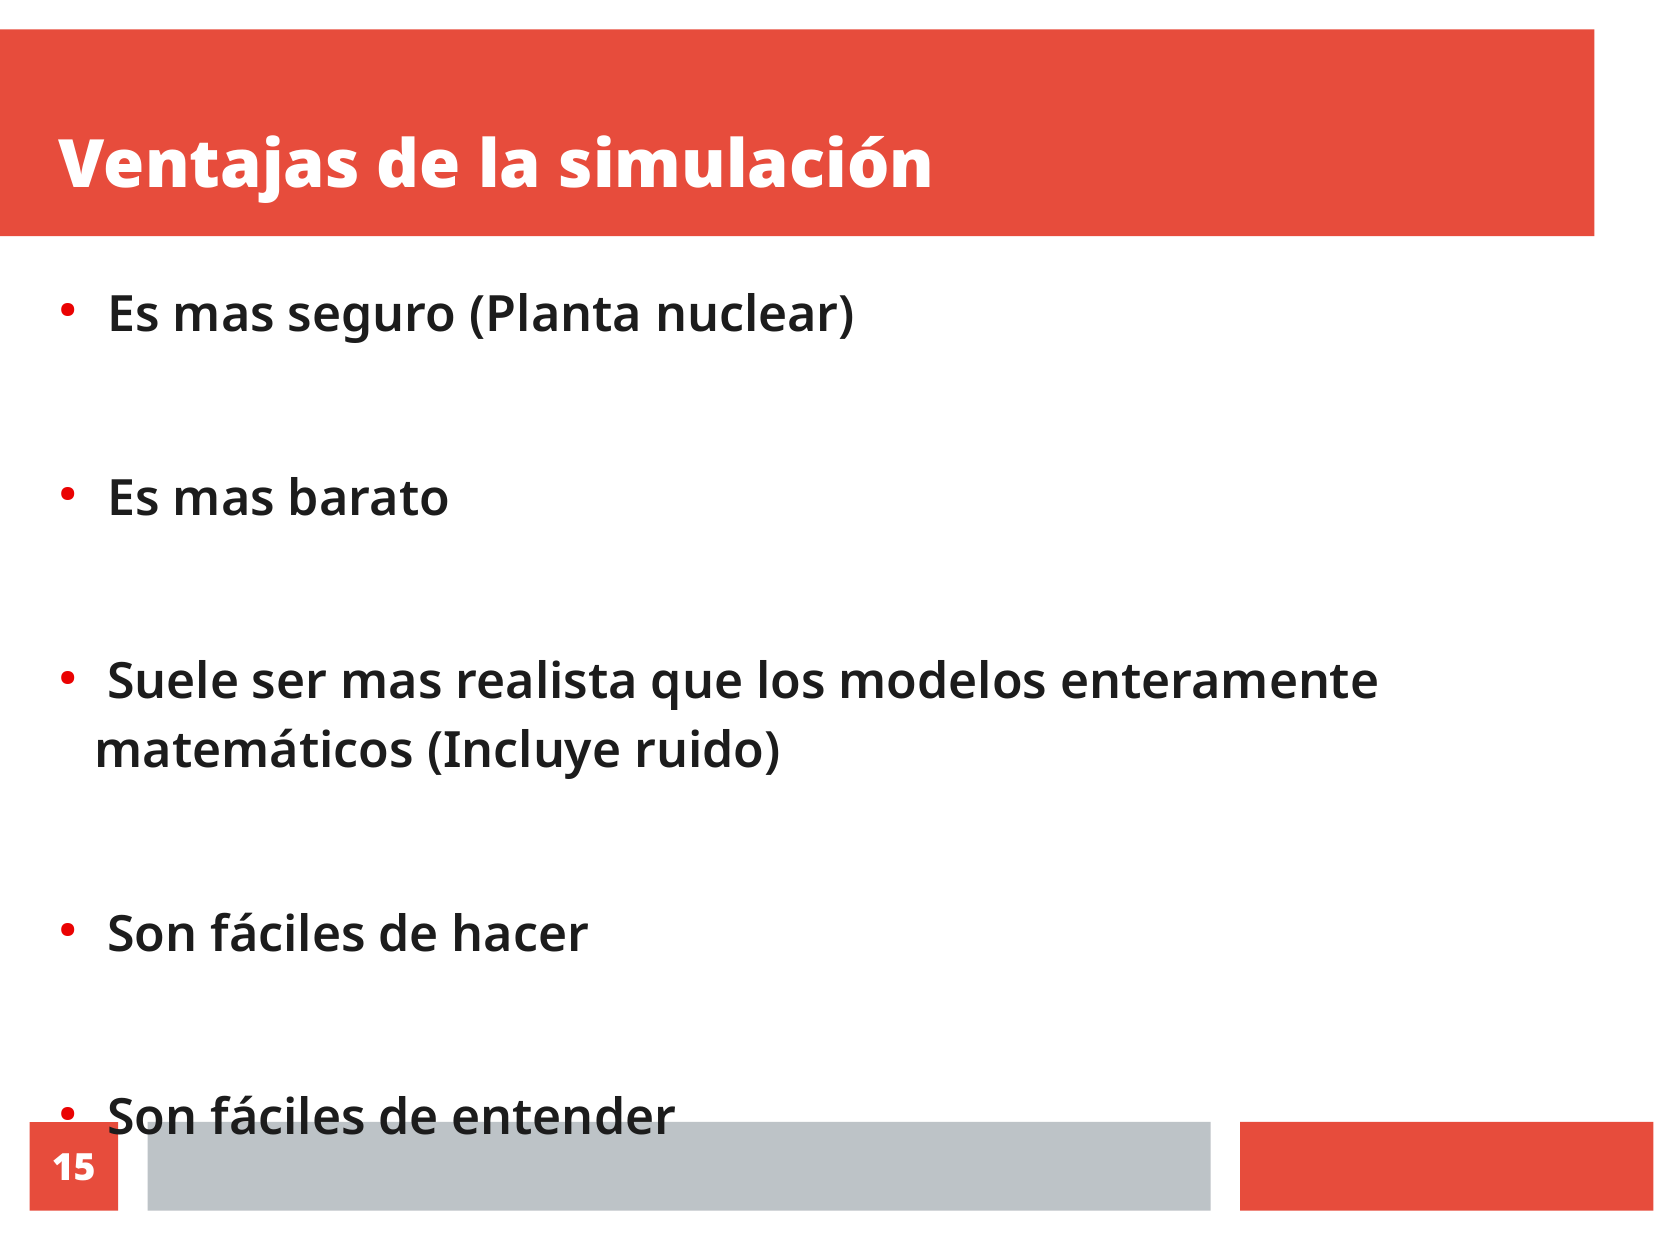

# Ventajas de la simulación
 Es mas seguro (Planta nuclear)
 Es mas barato
 Suele ser mas realista que los modelos enteramente matemáticos (Incluye ruido)
 Son fáciles de hacer
 Son fáciles de entender
15